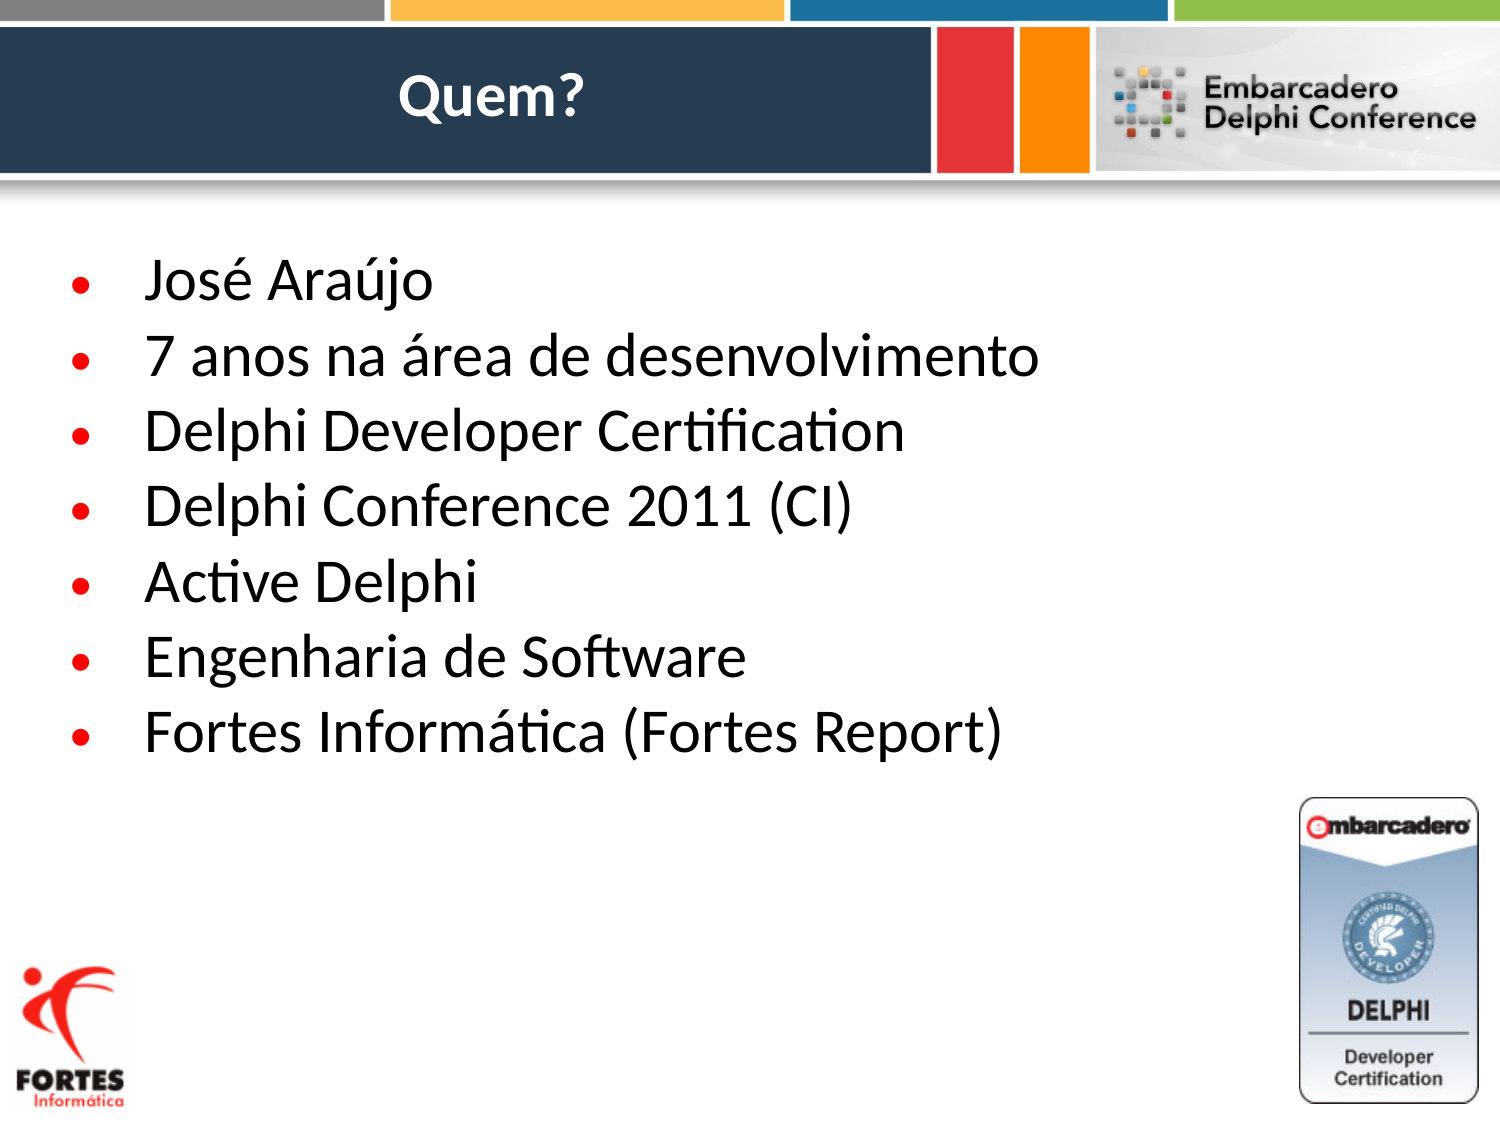

# Quem?
José Araújo
7 anos na área de desenvolvimento
Delphi Developer Certification
Delphi Conference 2011 (CI)
Active Delphi
Engenharia de Software
Fortes Informática (Fortes Report)